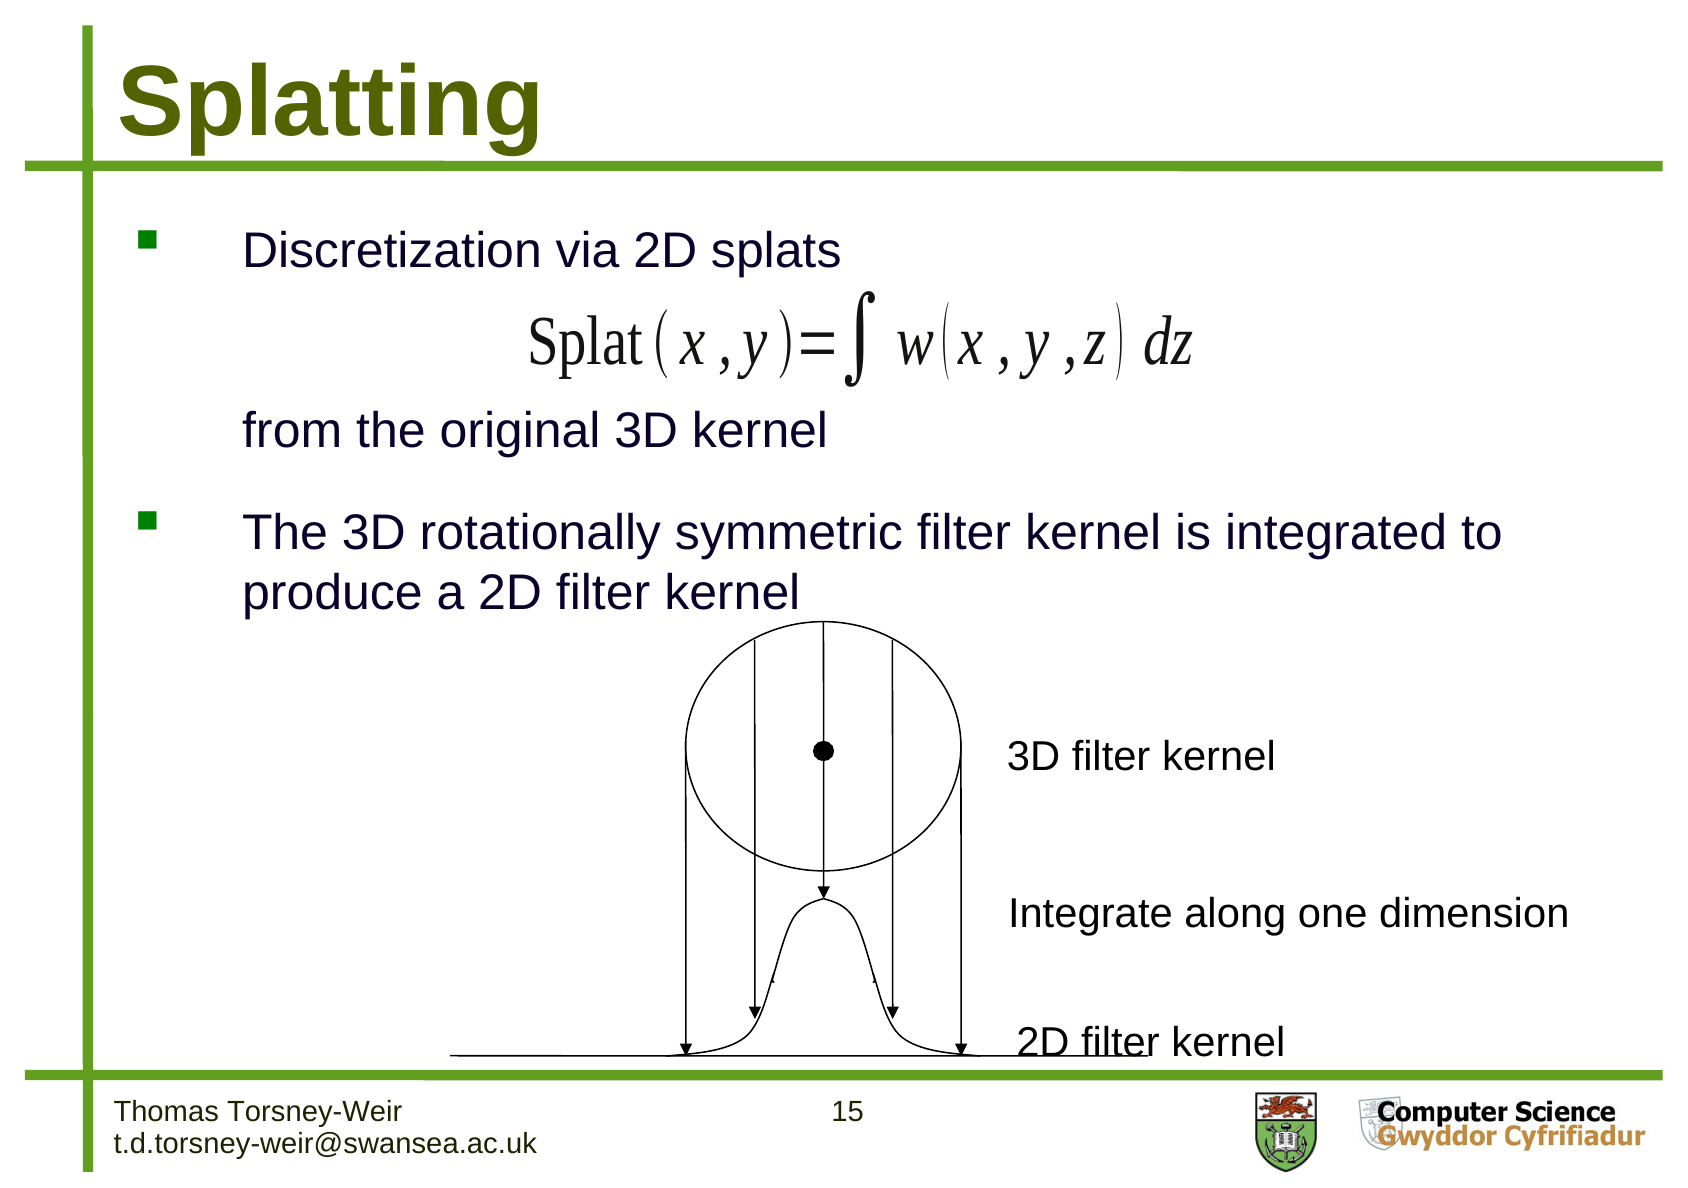

Splatting
# Discretization via 2D splats from the original 3D kernel
The 3D rotationally symmetric filter kernel is integrated to produce a 2D filter kernel
3D filter kernel
Integrate along one dimension
2D filter kernel